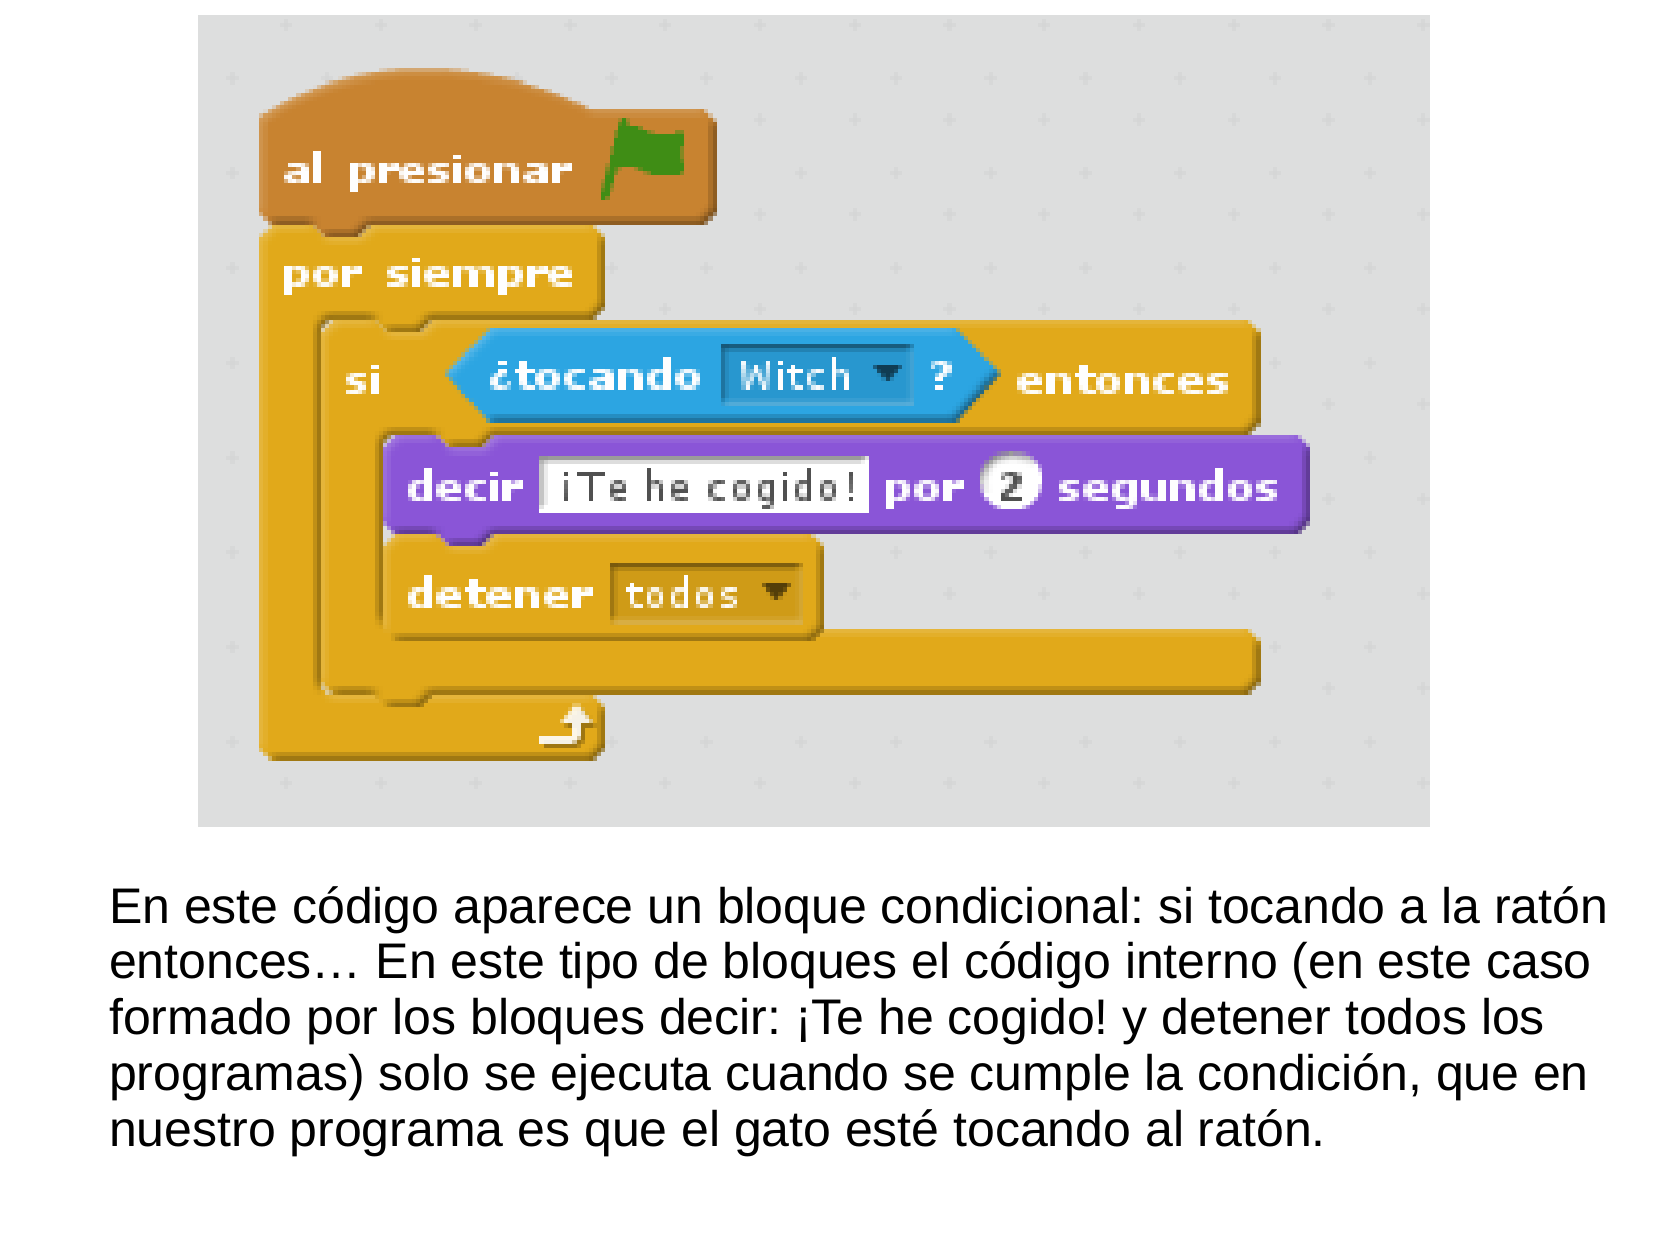

#
En este código aparece un bloque condicional: si tocando a la ratón entonces… En este tipo de bloques el código interno (en este caso formado por los bloques decir: ¡Te he cogido! y detener todos los programas) solo se ejecuta cuando se cumple la condición, que en nuestro programa es que el gato esté tocando al ratón.